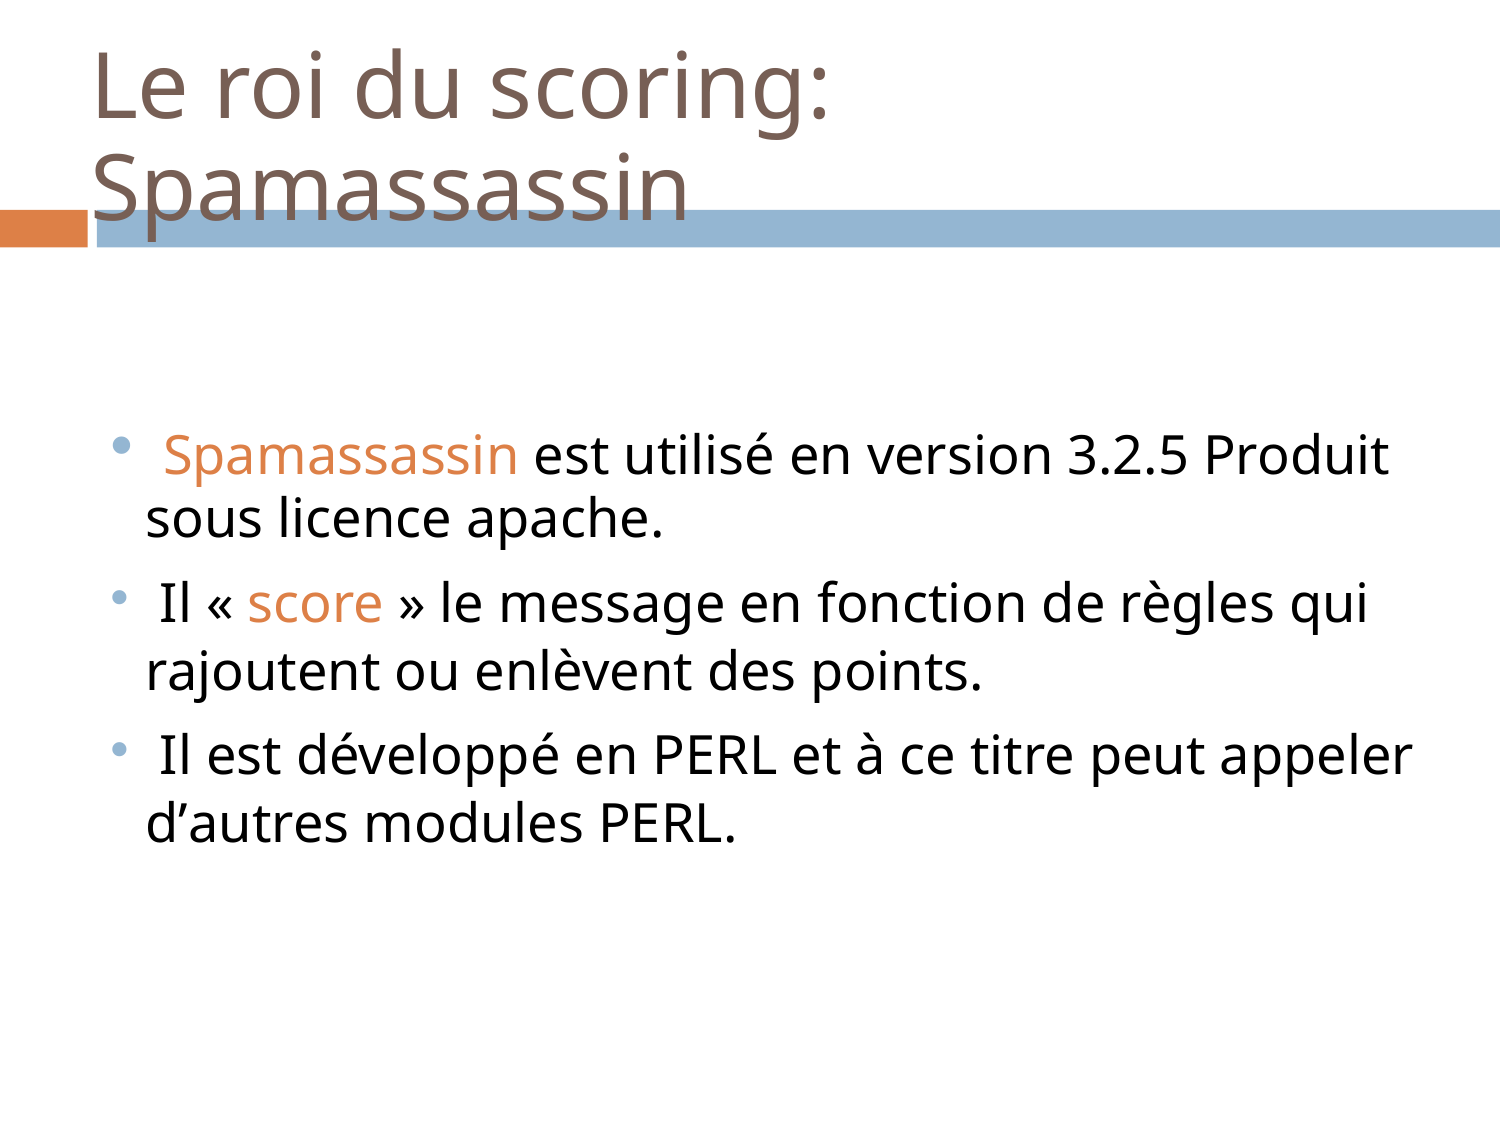

# Le roi du scoring: Spamassassin
 Spamassassin est utilisé en version 3.2.5 Produit sous licence apache.
 Il « score » le message en fonction de règles qui rajoutent ou enlèvent des points.
 Il est développé en PERL et à ce titre peut appeler d’autres modules PERL.